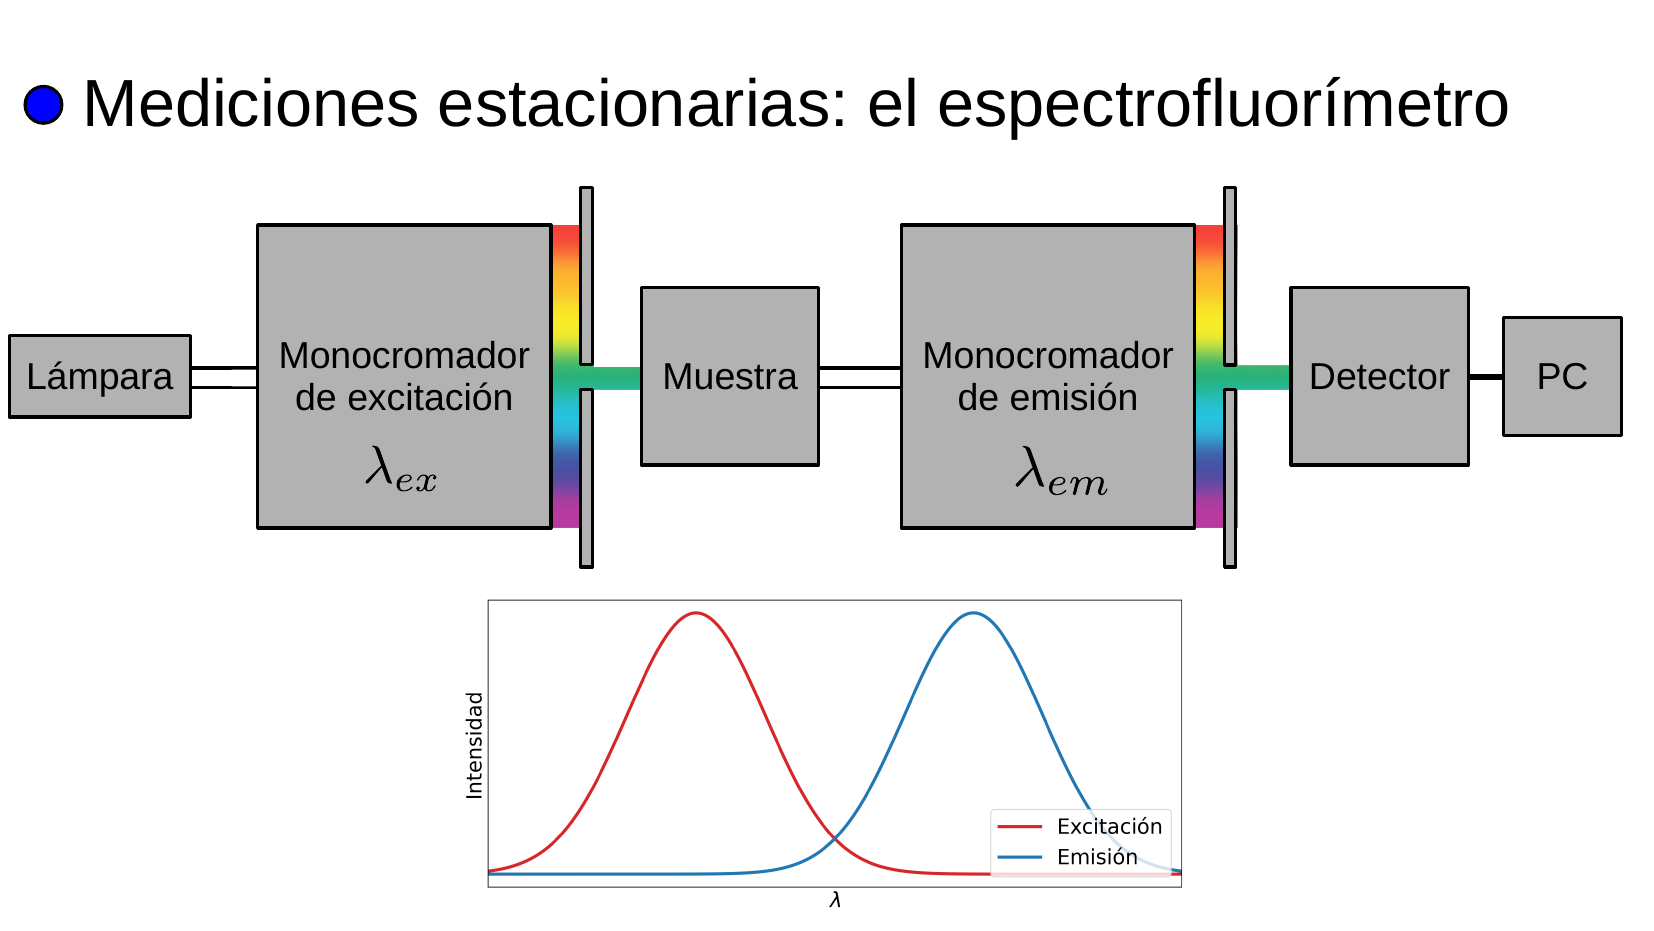

# Mediciones estacionarias: el espectrofluorímetro
Monocromador de excitación
Monocromador de emisión
Muestra
Detector
PC
Lámpara